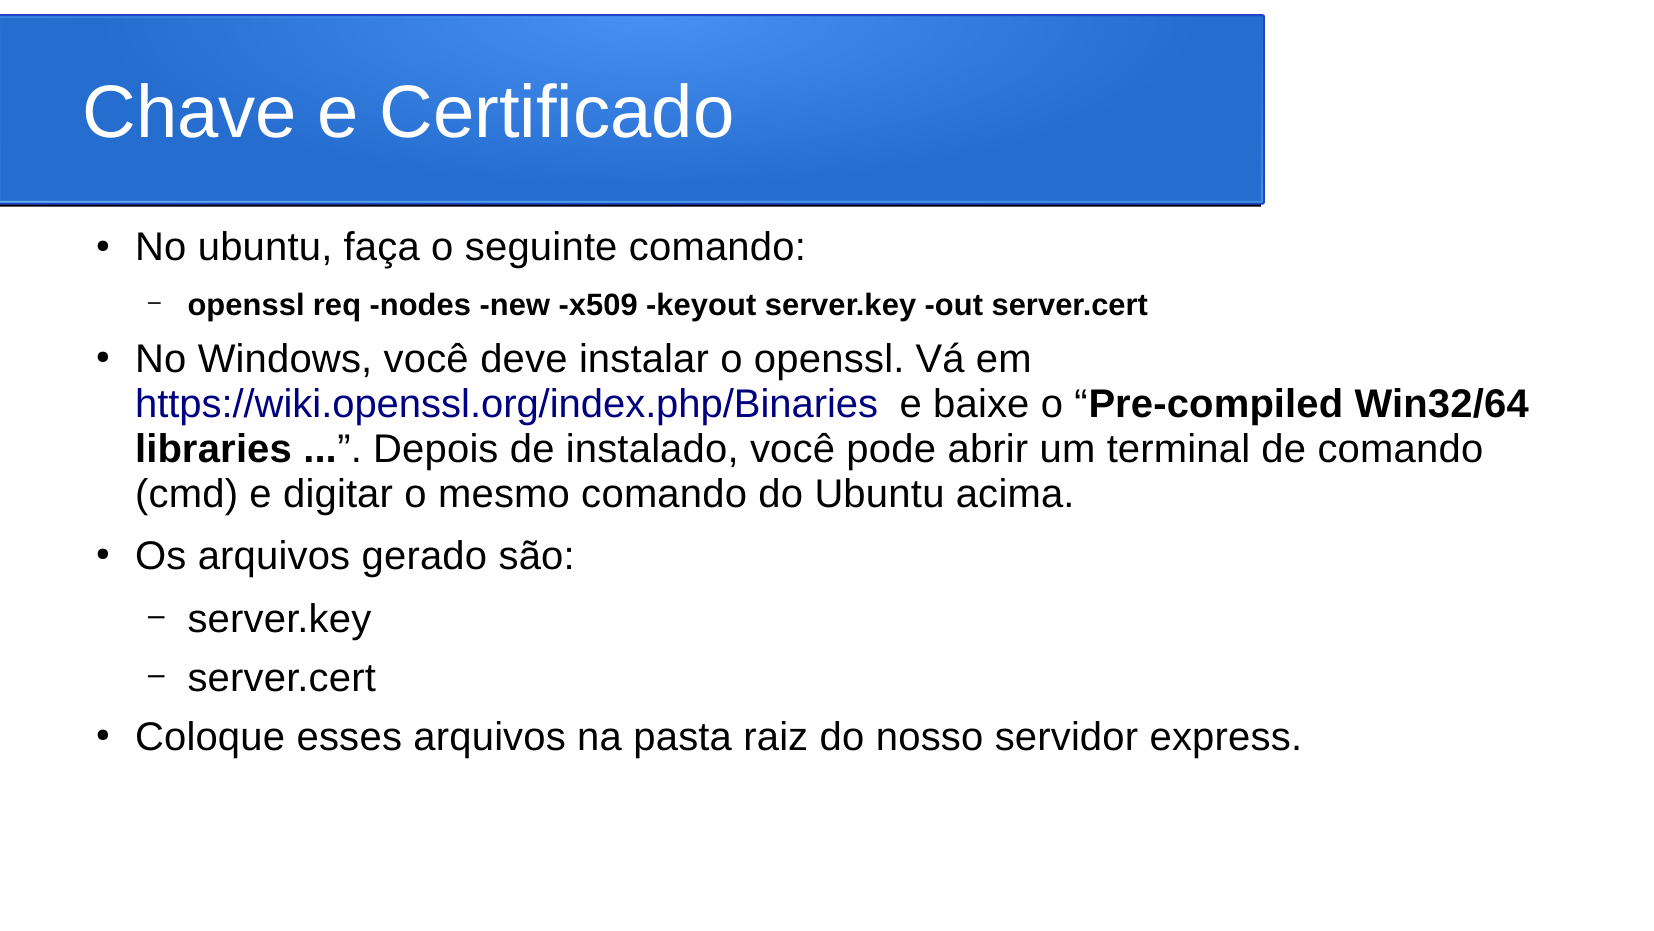

# Chave e Certificado
No ubuntu, faça o seguinte comando:
openssl req -nodes -new -x509 -keyout server.key -out server.cert
No Windows, você deve instalar o openssl. Vá em https://wiki.openssl.org/index.php/Binaries e baixe o “Pre-compiled Win32/64 libraries ...”. Depois de instalado, você pode abrir um terminal de comando (cmd) e digitar o mesmo comando do Ubuntu acima.
Os arquivos gerado são:
server.key
server.cert
Coloque esses arquivos na pasta raiz do nosso servidor express.